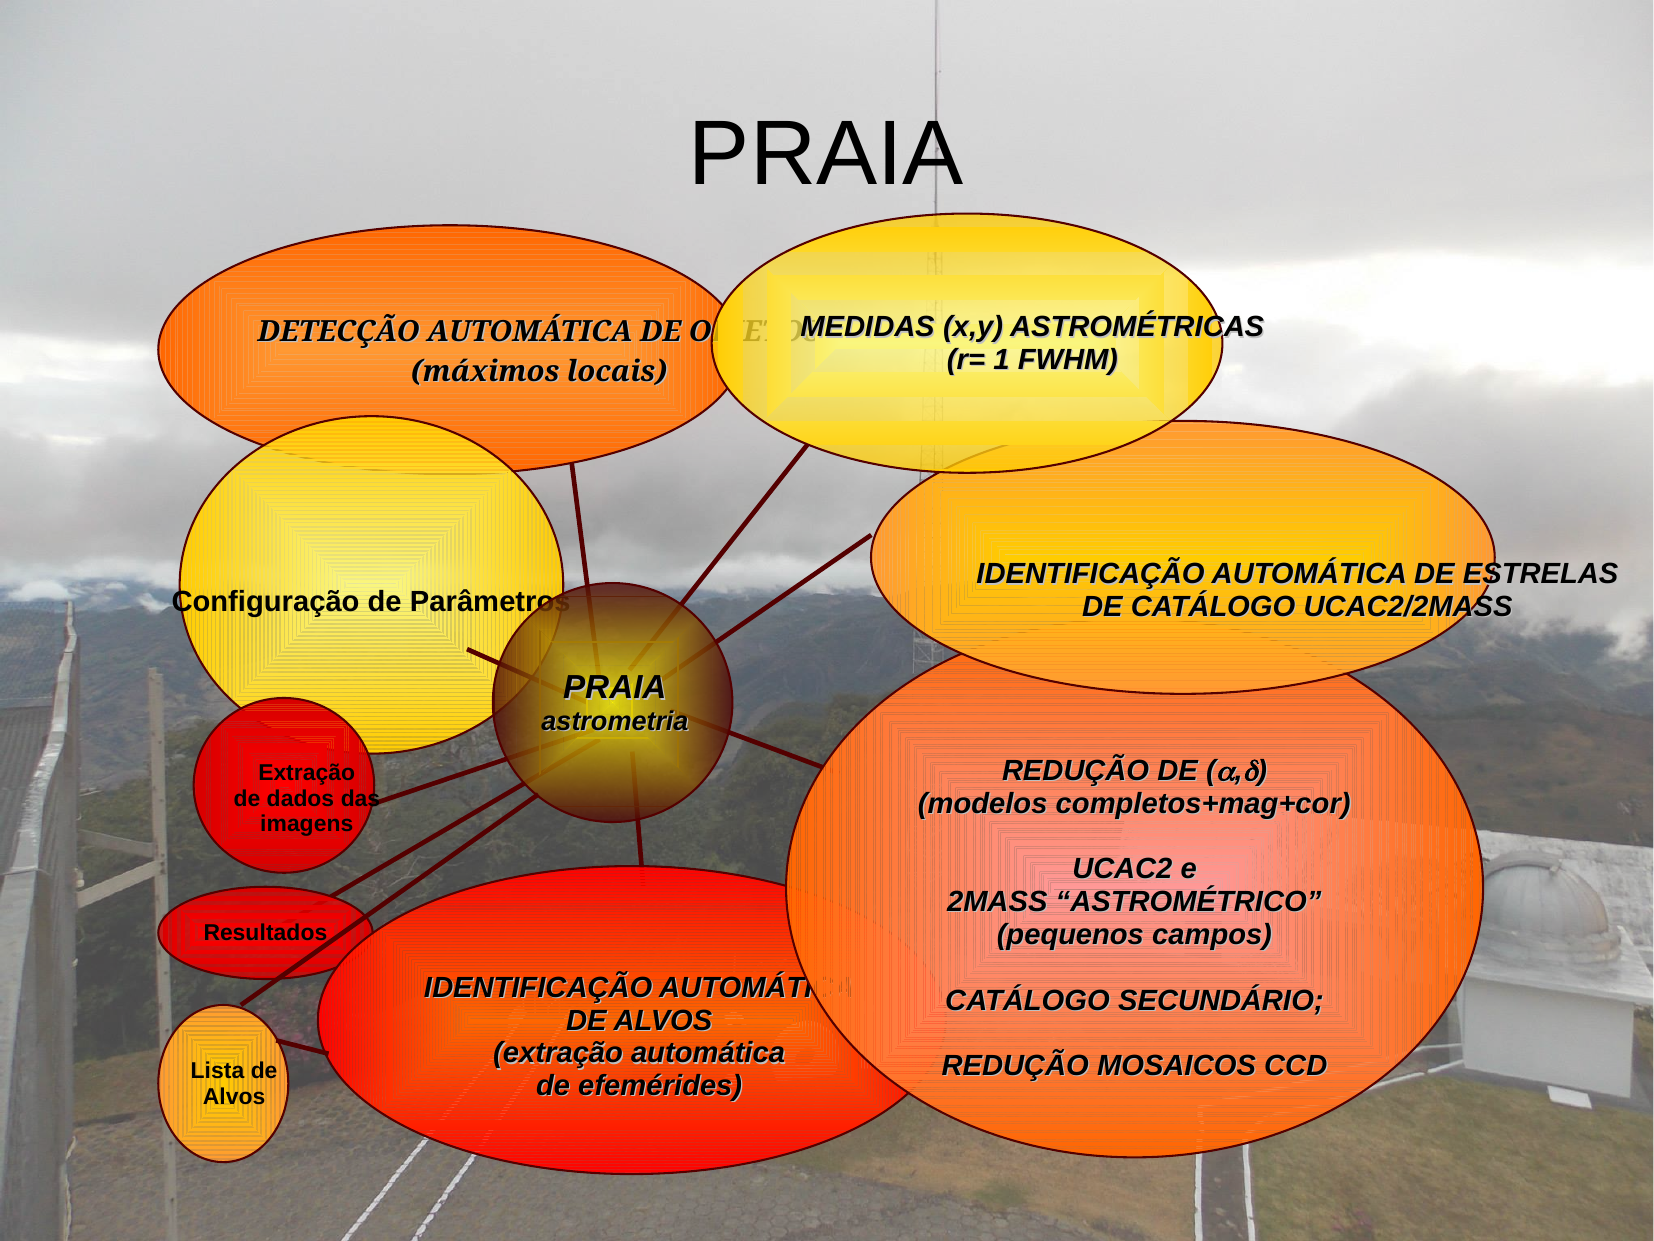

# PRAIA
MEDIDAS (x,y) ASTROMÉTRICAS
(r= 1 FWHM)
DETECÇÃO AUTOMÁTICA DE OBJETOS
(máximos locais)
Configuração de Parâmetros
IDENTIFICAÇÃO AUTOMÁTICA DE ESTRELAS
DE CATÁLOGO UCAC2/2MASS
PRAIA
astrometria
REDUÇÃO DE (,)
(modelos completos+mag+cor)
UCAC2 e
2MASS “ASTROMÉTRICO”
(pequenos campos)
CATÁLOGO SECUNDÁRIO;
REDUÇÃO MOSAICOS CCD
Extração
de dados das
imagens
IDENTIFICAÇÃO AUTOMÁTICA
DE ALVOS
(extração automática
de efemérides)
Resultados
Lista de
Alvos